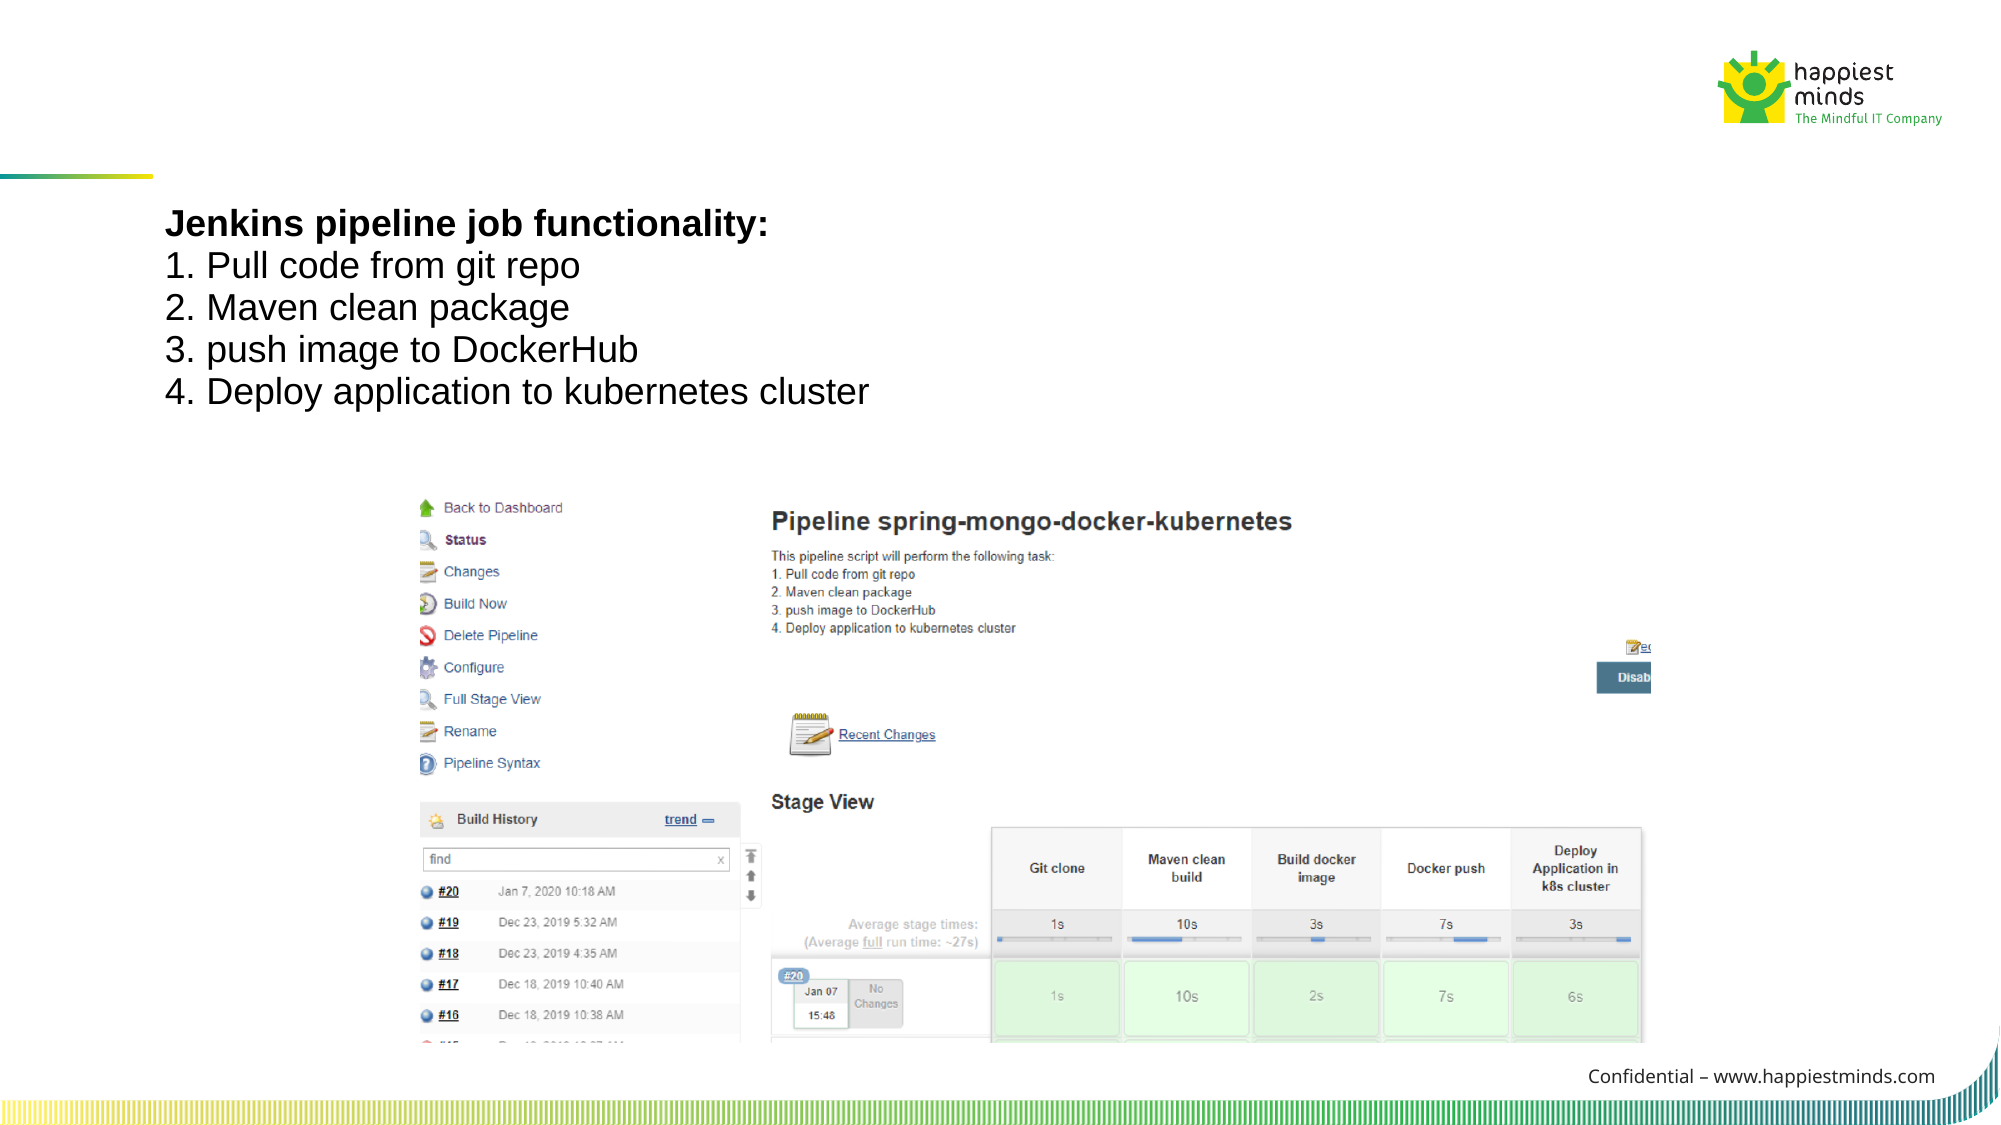

Jenkins pipeline job functionality:
1. Pull code from git repo
2. Maven clean package
3. push image to DockerHub
4. Deploy application to kubernetes cluster